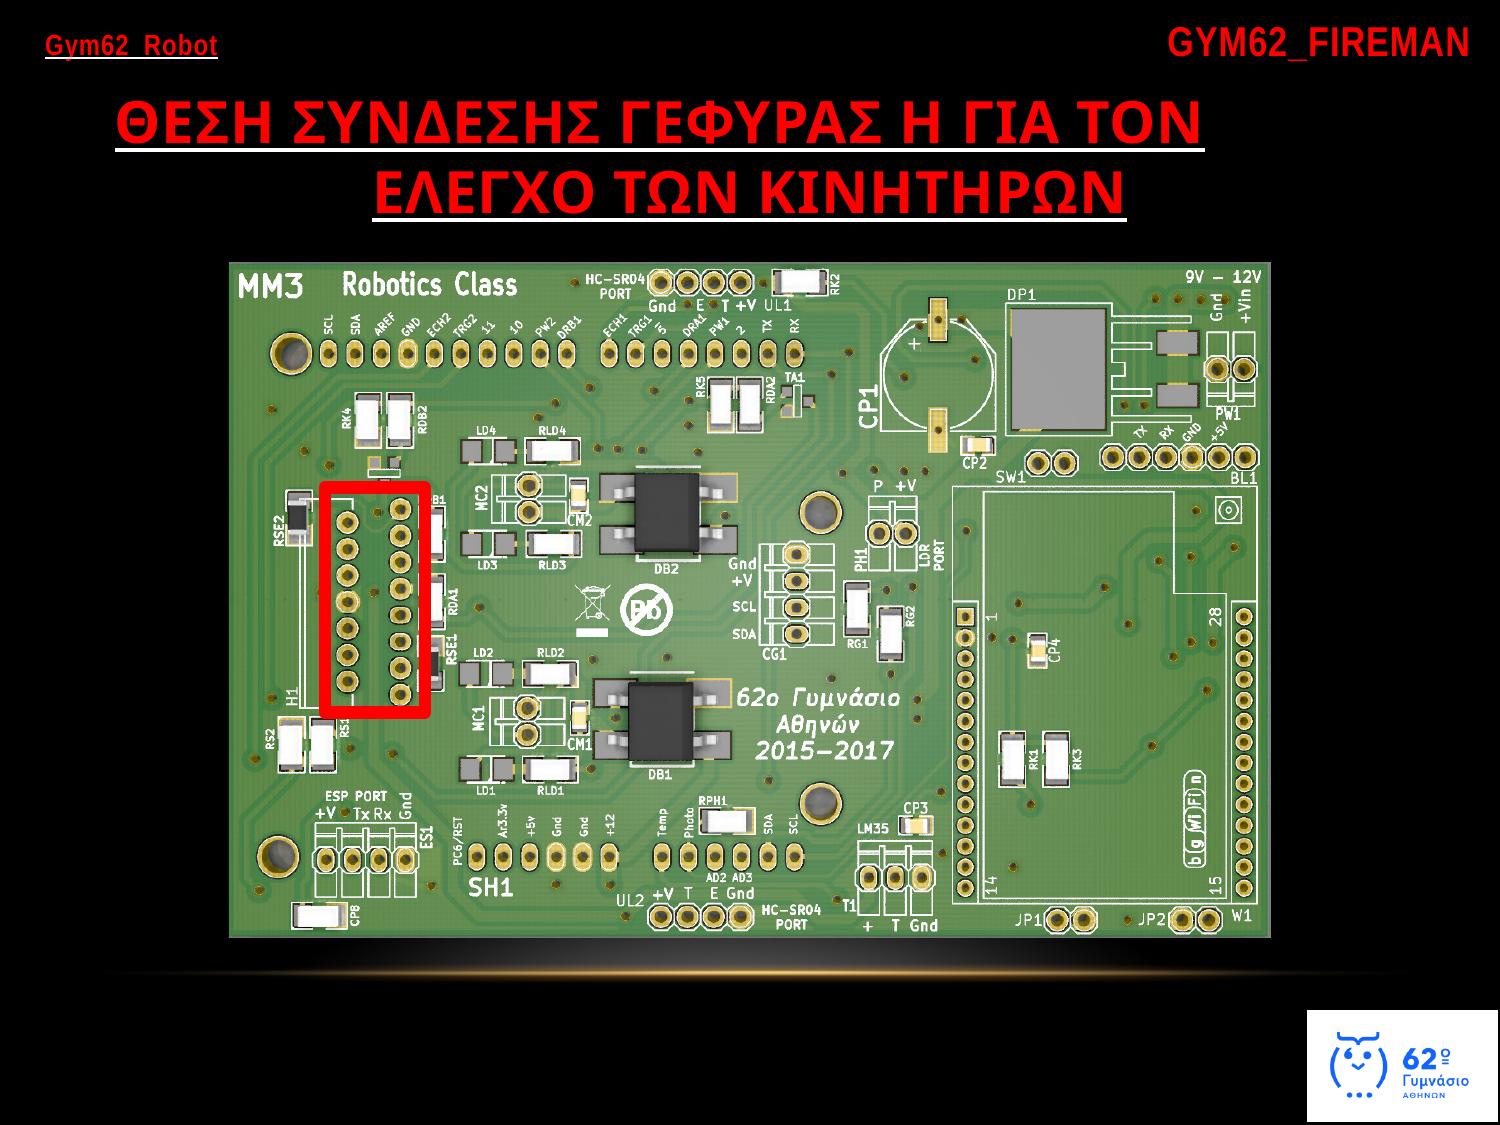

Gym62_Robot
Gym62_FireMan
Θεση συνδεσης γεφυρασ H για τον
ΕΛΕΓΧΟ των ΚΙΝΗΤΗΡων